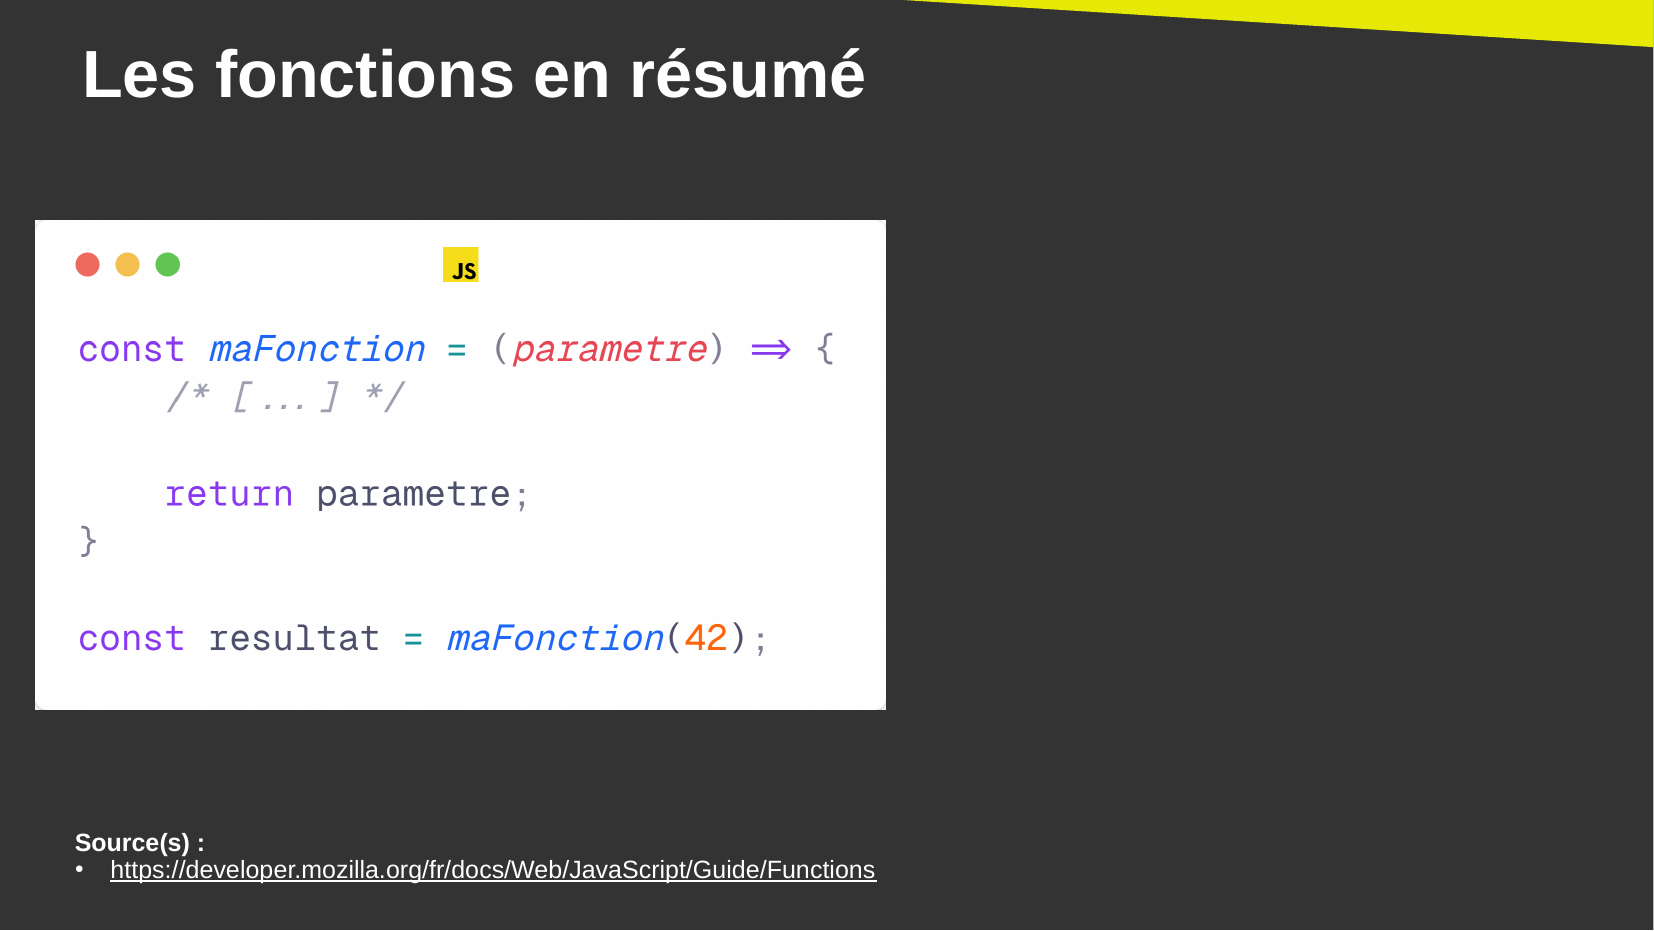

# Les fonctions en résumé
Source(s) :
https://developer.mozilla.org/fr/docs/Web/JavaScript/Guide/Functions